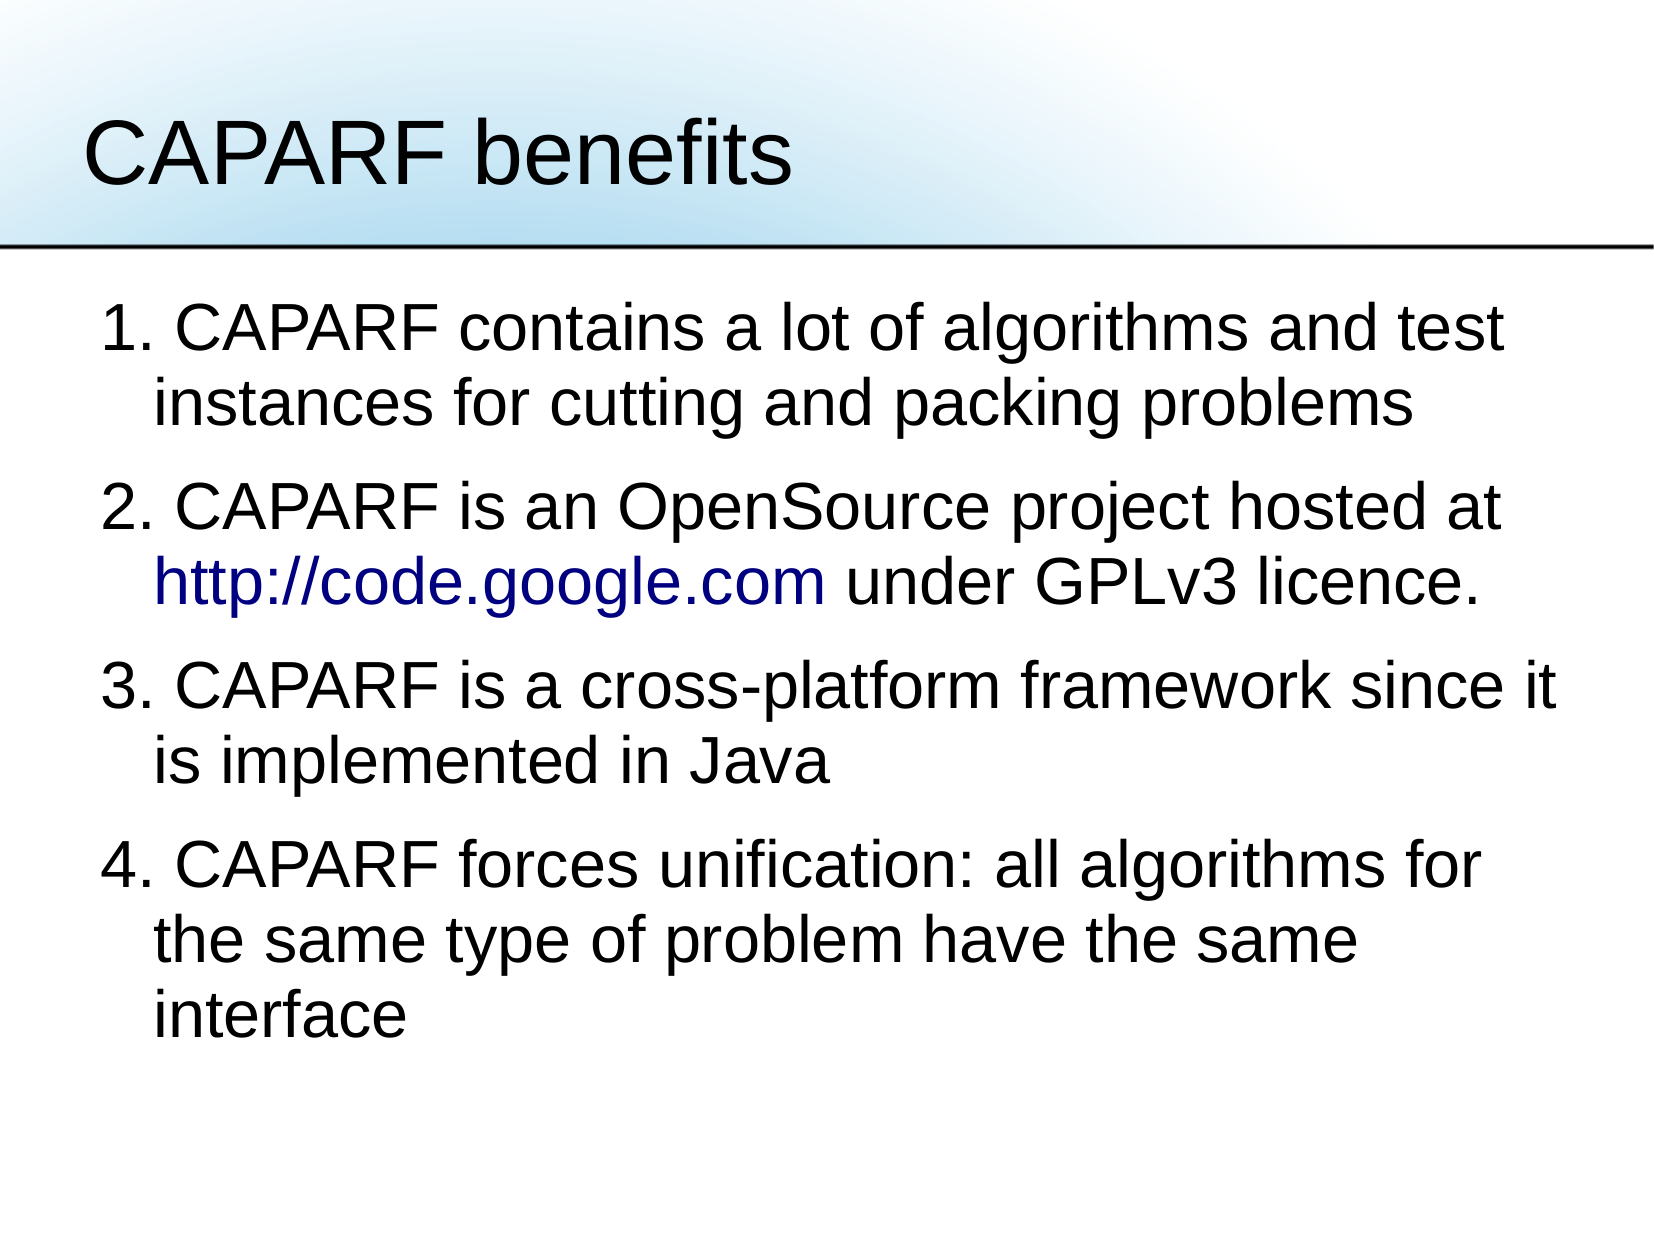

# CAPARF benefits
 CAPARF contains a lot of algorithms and test instances for cutting and packing problems
 CAPARF is an OpenSource project hosted at http://code.google.com under GPLv3 licence.
 CAPARF is a cross-platform framework since it is implemented in Java
 CAPARF forces unification: all algorithms for the same type of problem have the same interface